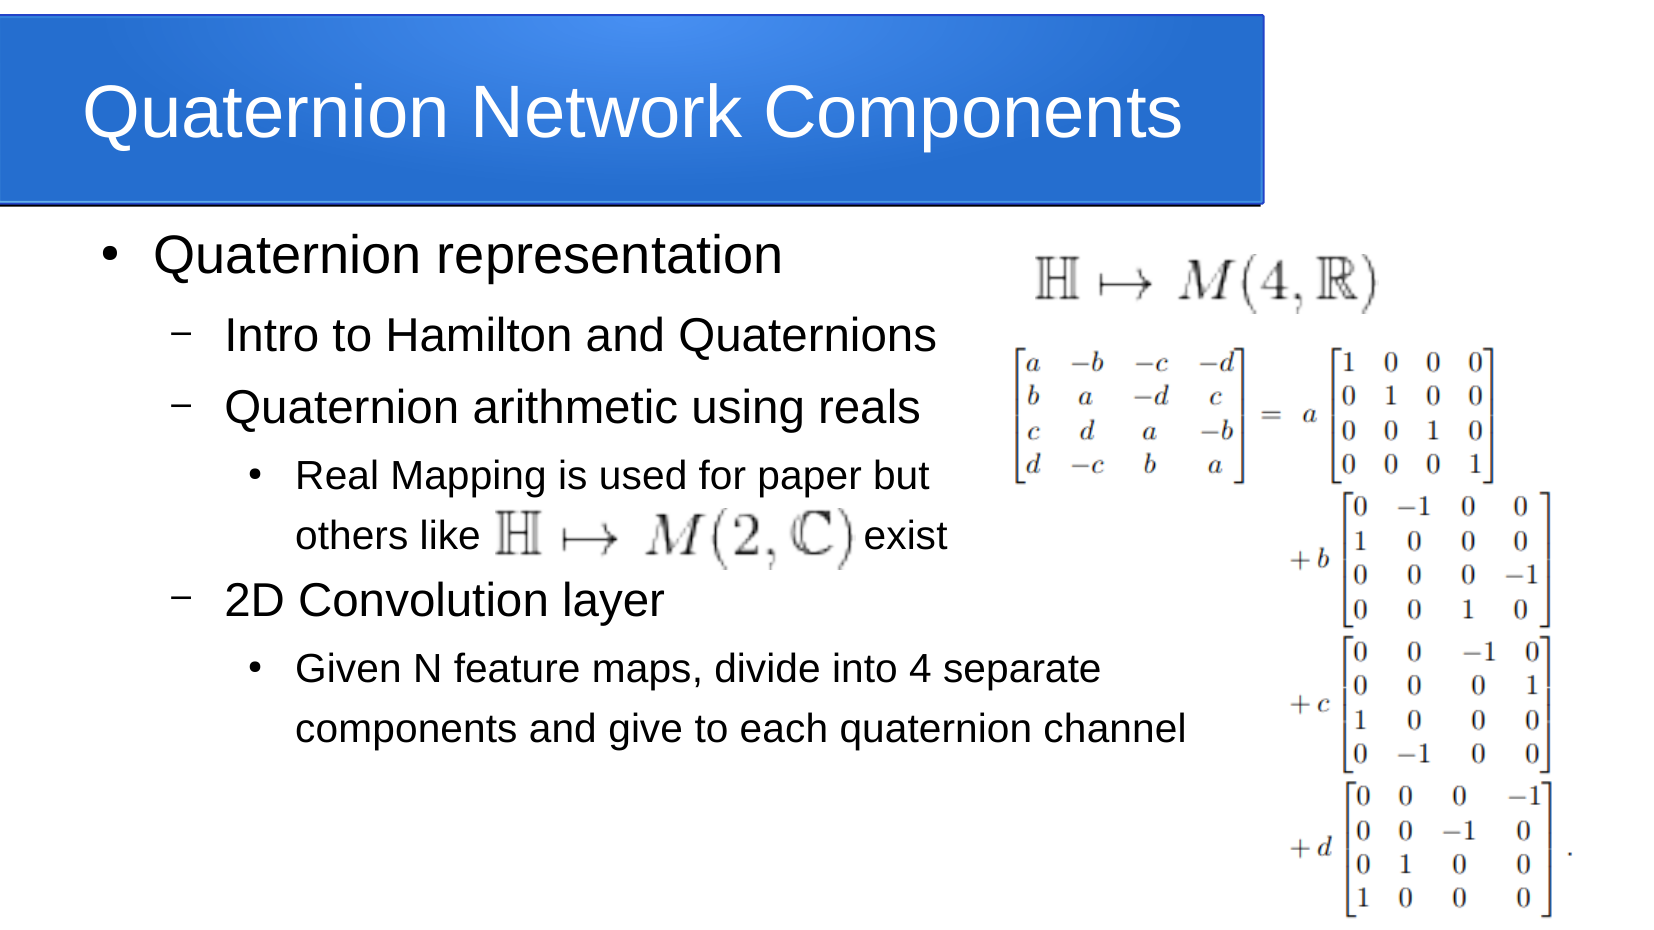

# Quaternion Network Components
Quaternion representation
Intro to Hamilton and Quaternions
Quaternion arithmetic using reals
Real Mapping is used for paper but
others like exist
2D Convolution layer
Given N feature maps, divide into 4 separate
components and give to each quaternion channel